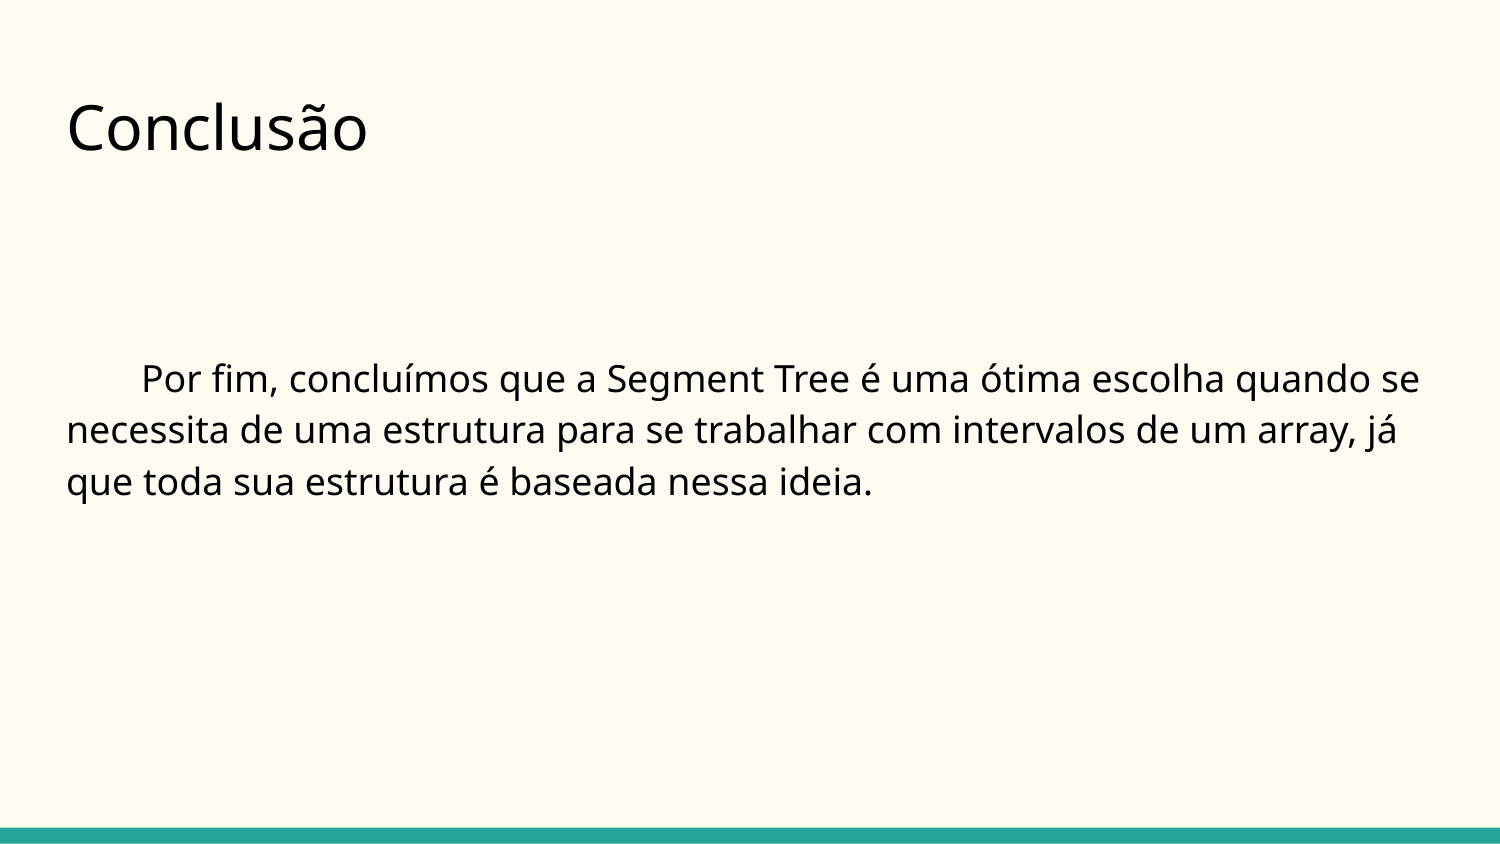

# Conclusão
	Por fim, concluímos que a Segment Tree é uma ótima escolha quando se necessita de uma estrutura para se trabalhar com intervalos de um array, já que toda sua estrutura é baseada nessa ideia.